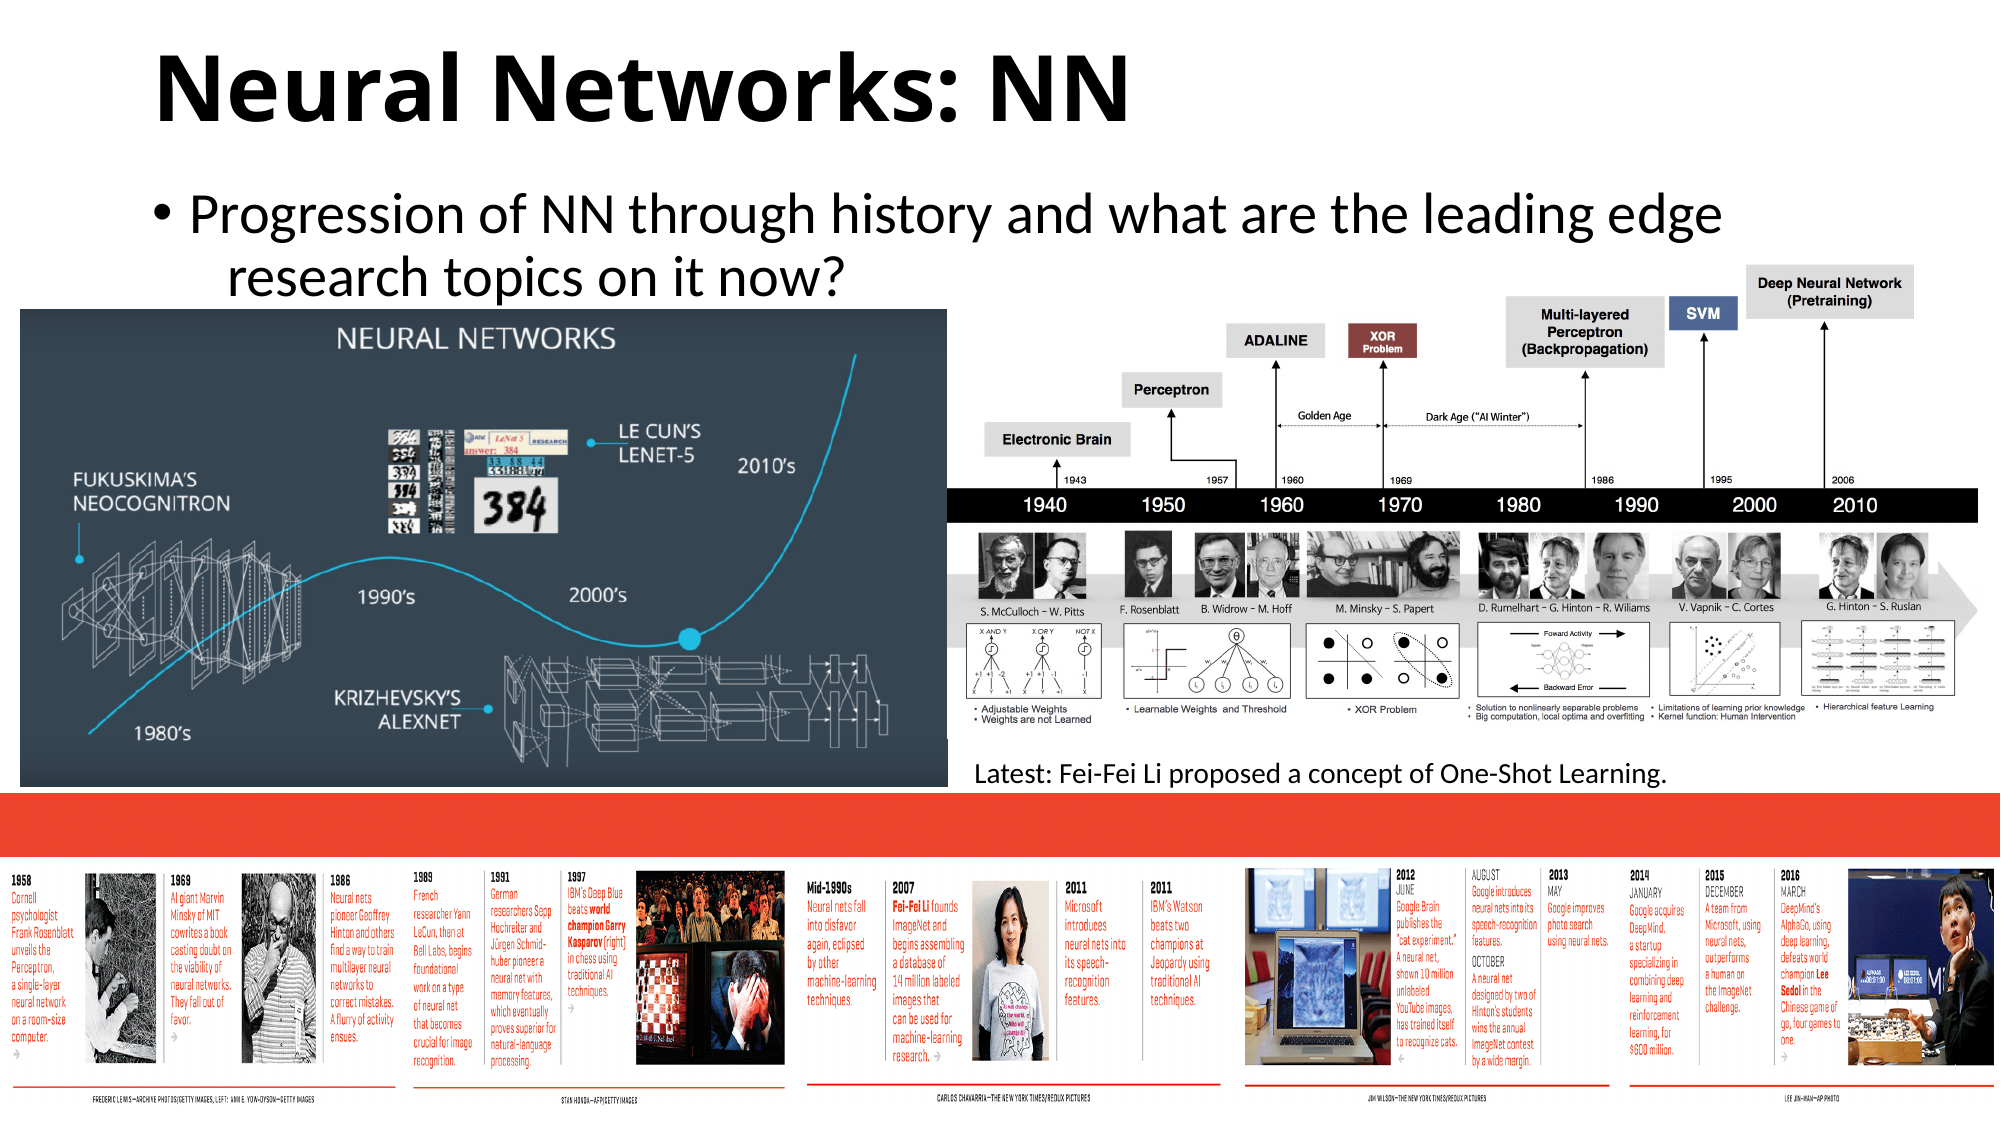

# Neural Networks: NN
Progression of NN through history and what are the leading edge research topics on it now?
Latest: Fei-Fei Li proposed a concept of One-Shot Learning.